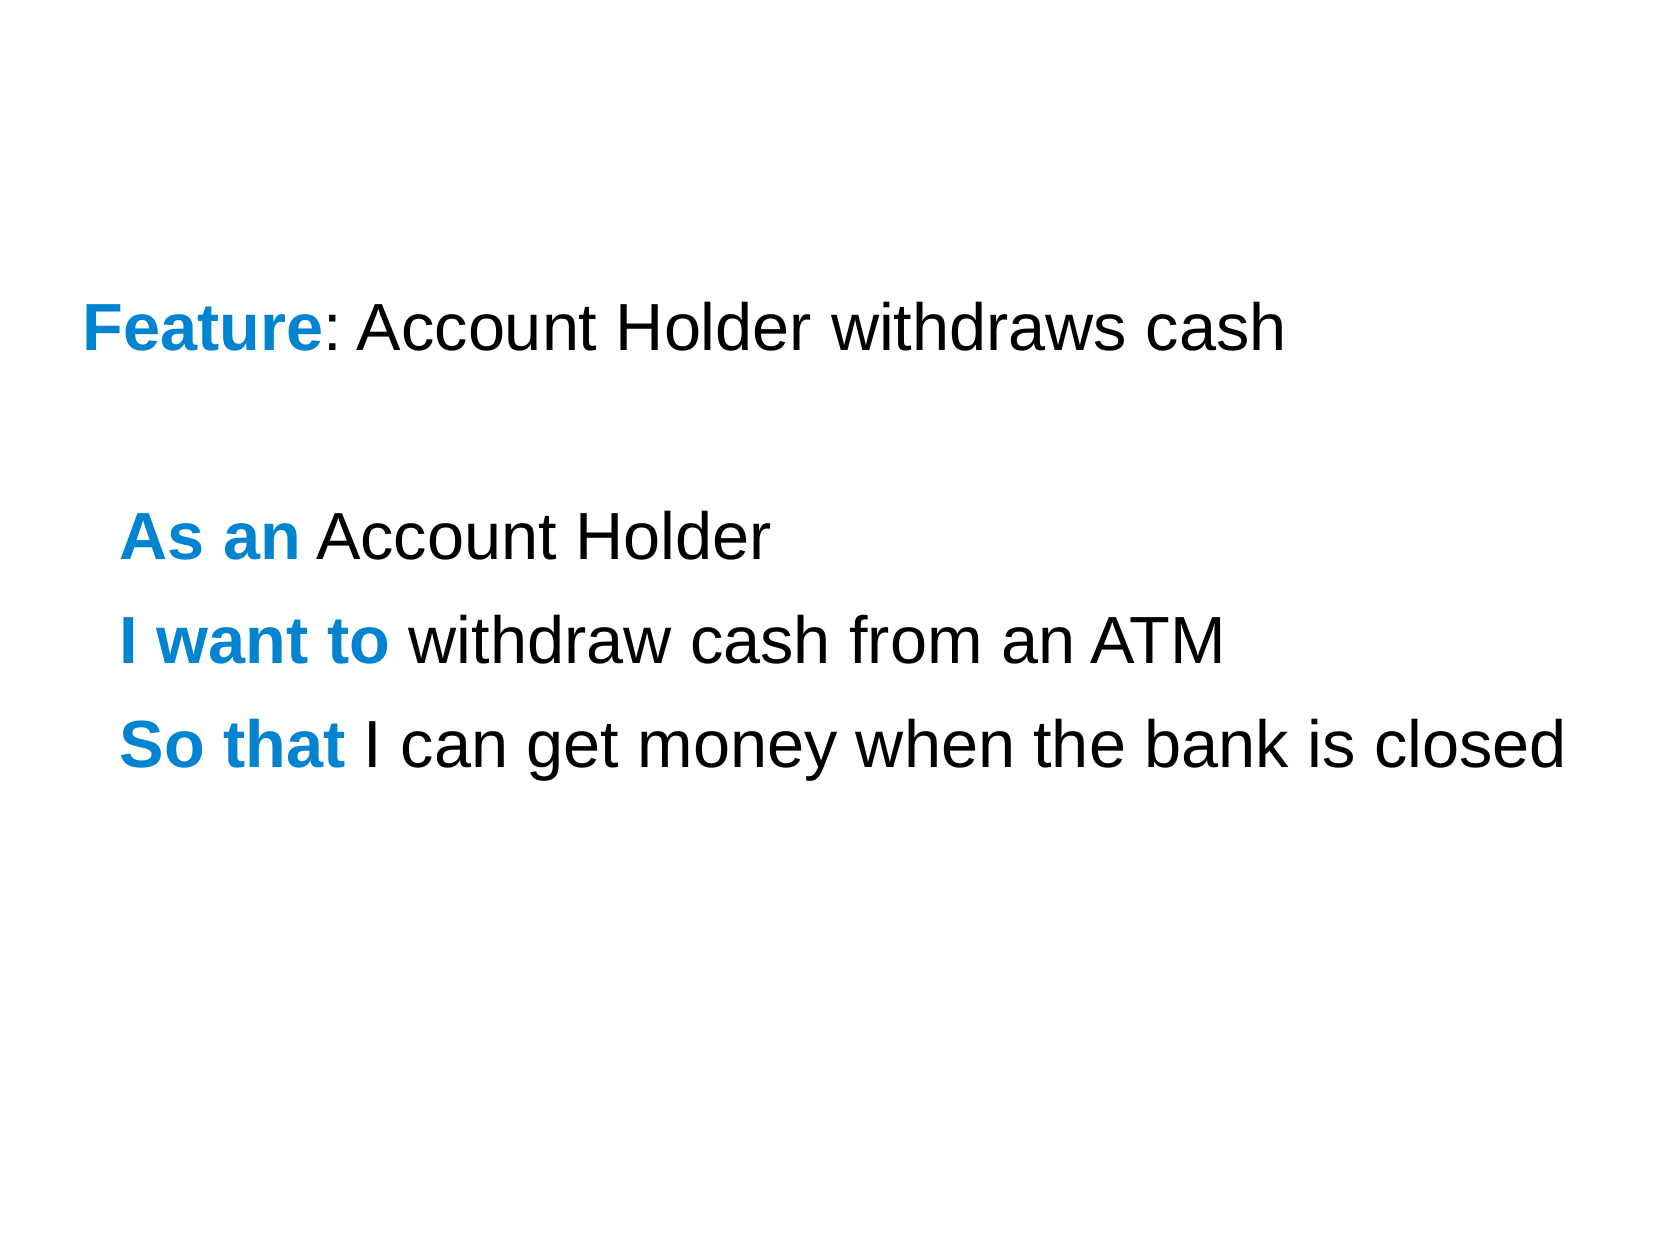

# Feature: Account Holder withdraws cash
 As an Account Holder
 I want to withdraw cash from an ATM
 So that I can get money when the bank is closed